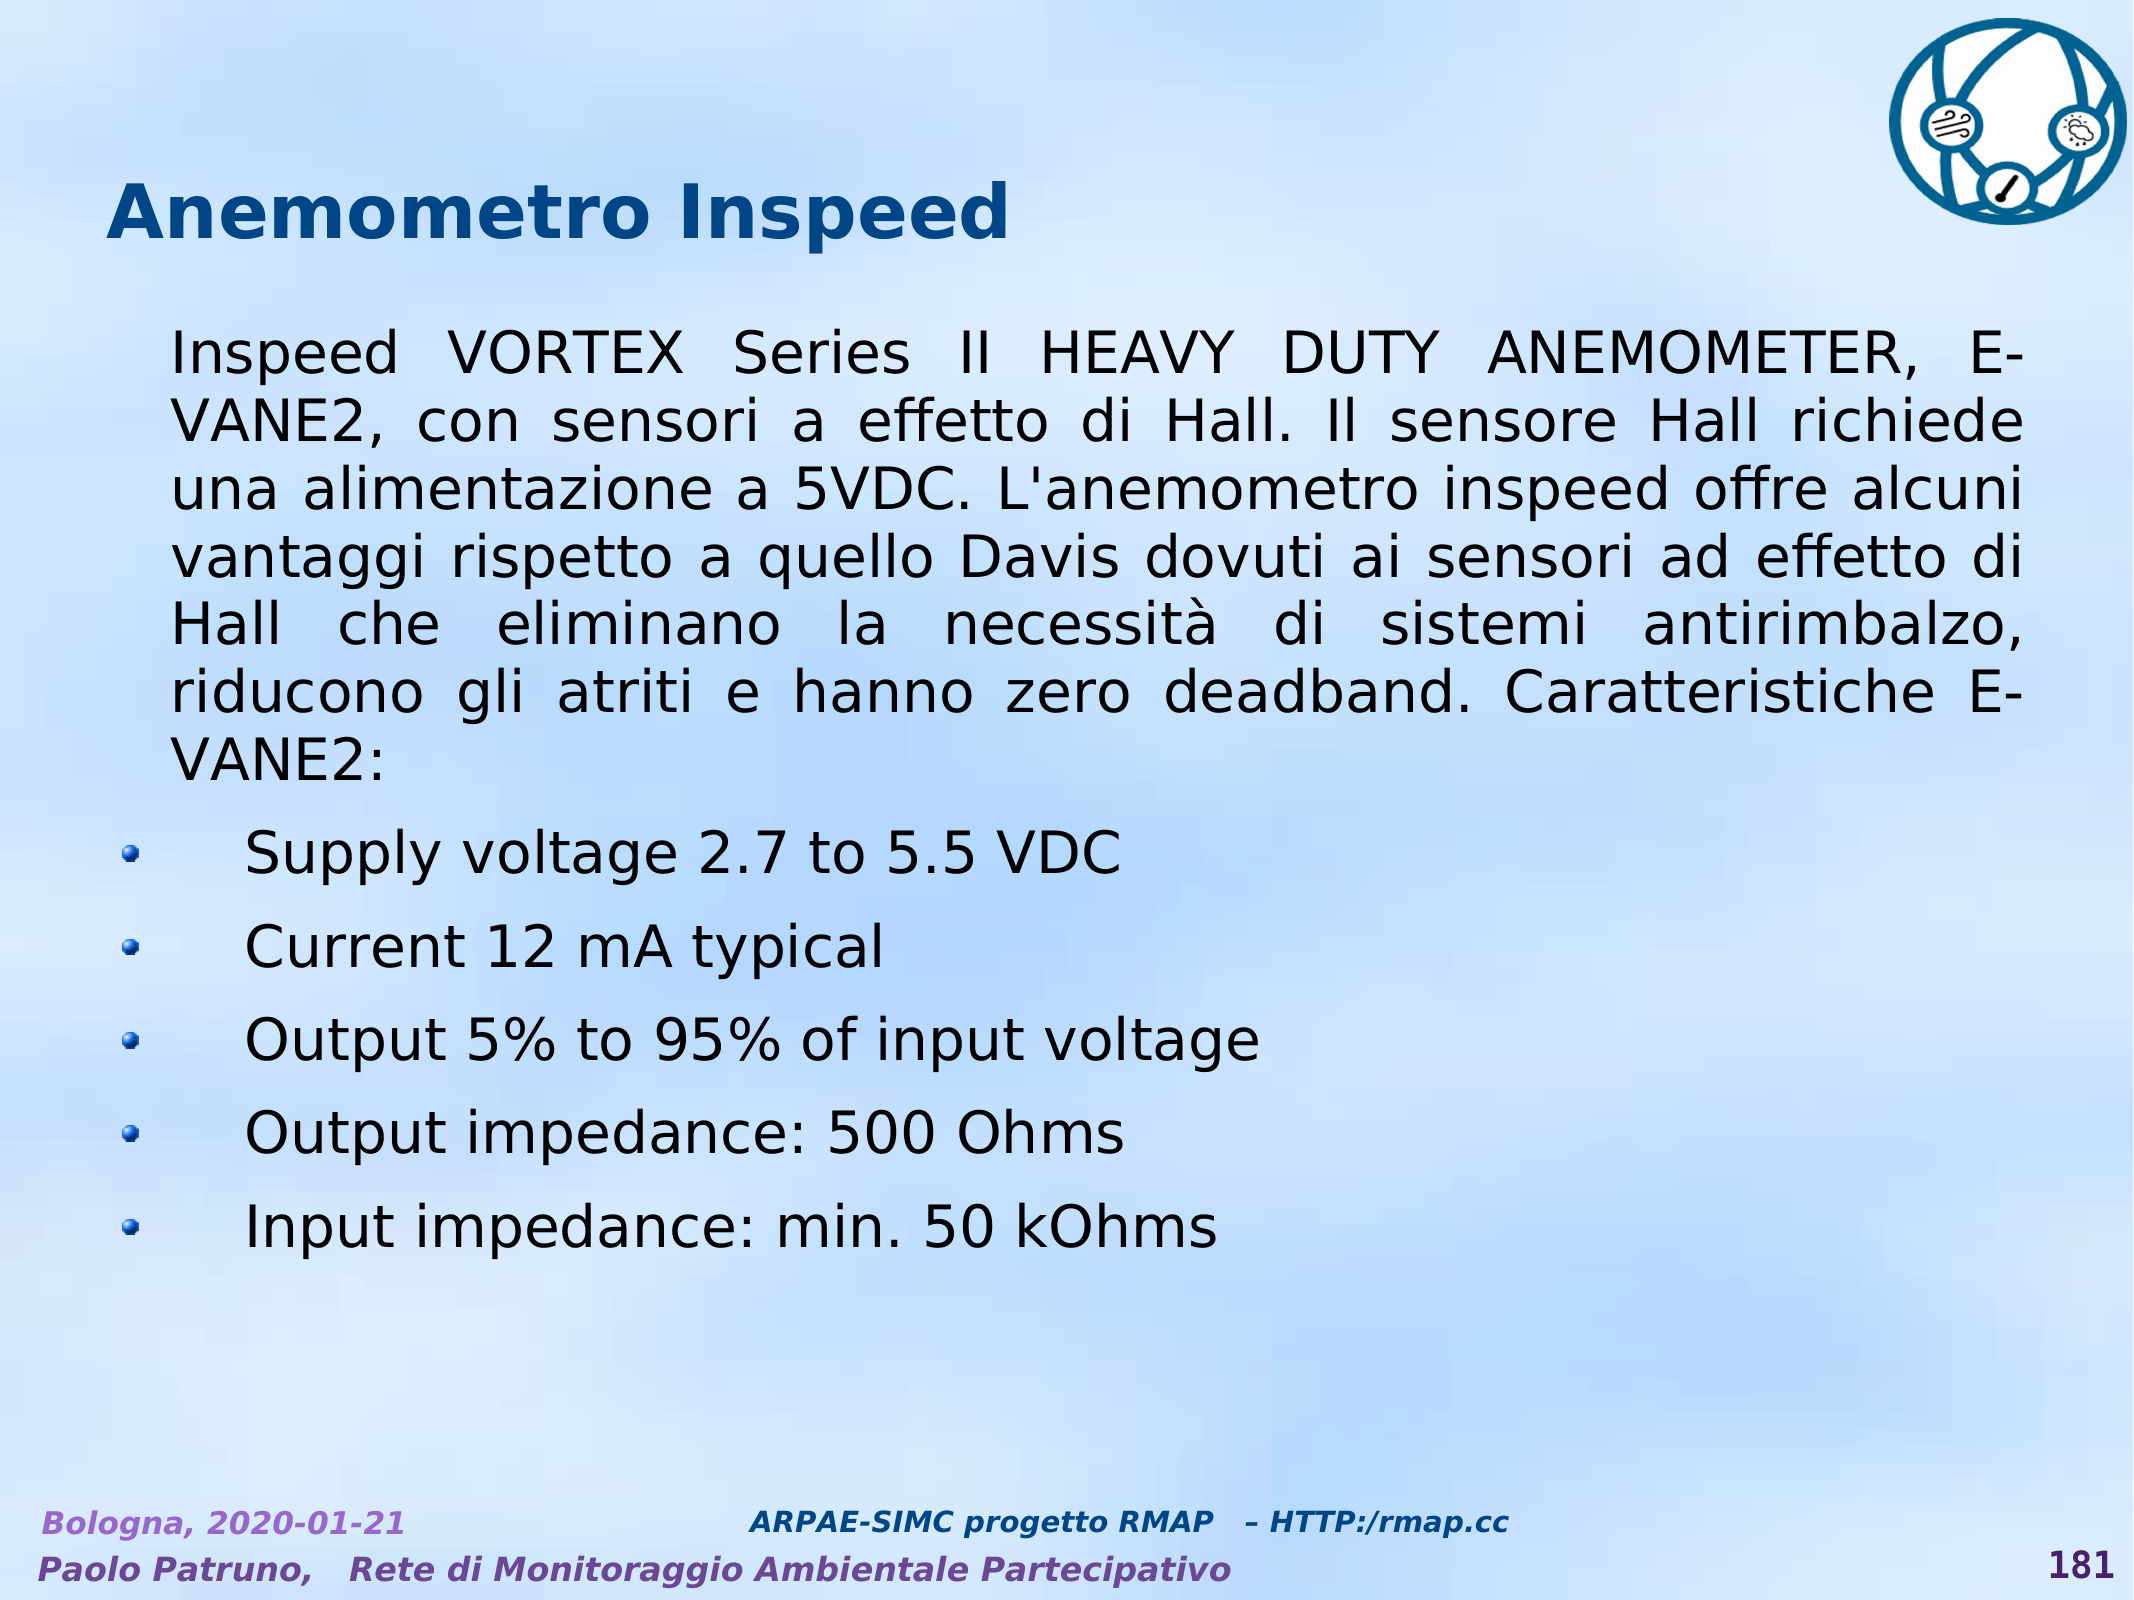

# Anemometro Inspeed
Inspeed VORTEX Series II HEAVY DUTY ANEMOMETER, E-VANE2, con sensori a effetto di Hall. Il sensore Hall richiede una alimentazione a 5VDC. L'anemometro inspeed offre alcuni vantaggi rispetto a quello Davis dovuti ai sensori ad effetto di Hall che eliminano la necessità di sistemi antirimbalzo, riducono gli atriti e hanno zero deadband. Caratteristiche E-VANE2:
 Supply voltage 2.7 to 5.5 VDC
 Current 12 mA typical
 Output 5% to 95% of input voltage
 Output impedance: 500 Ohms
 Input impedance: min. 50 kOhms